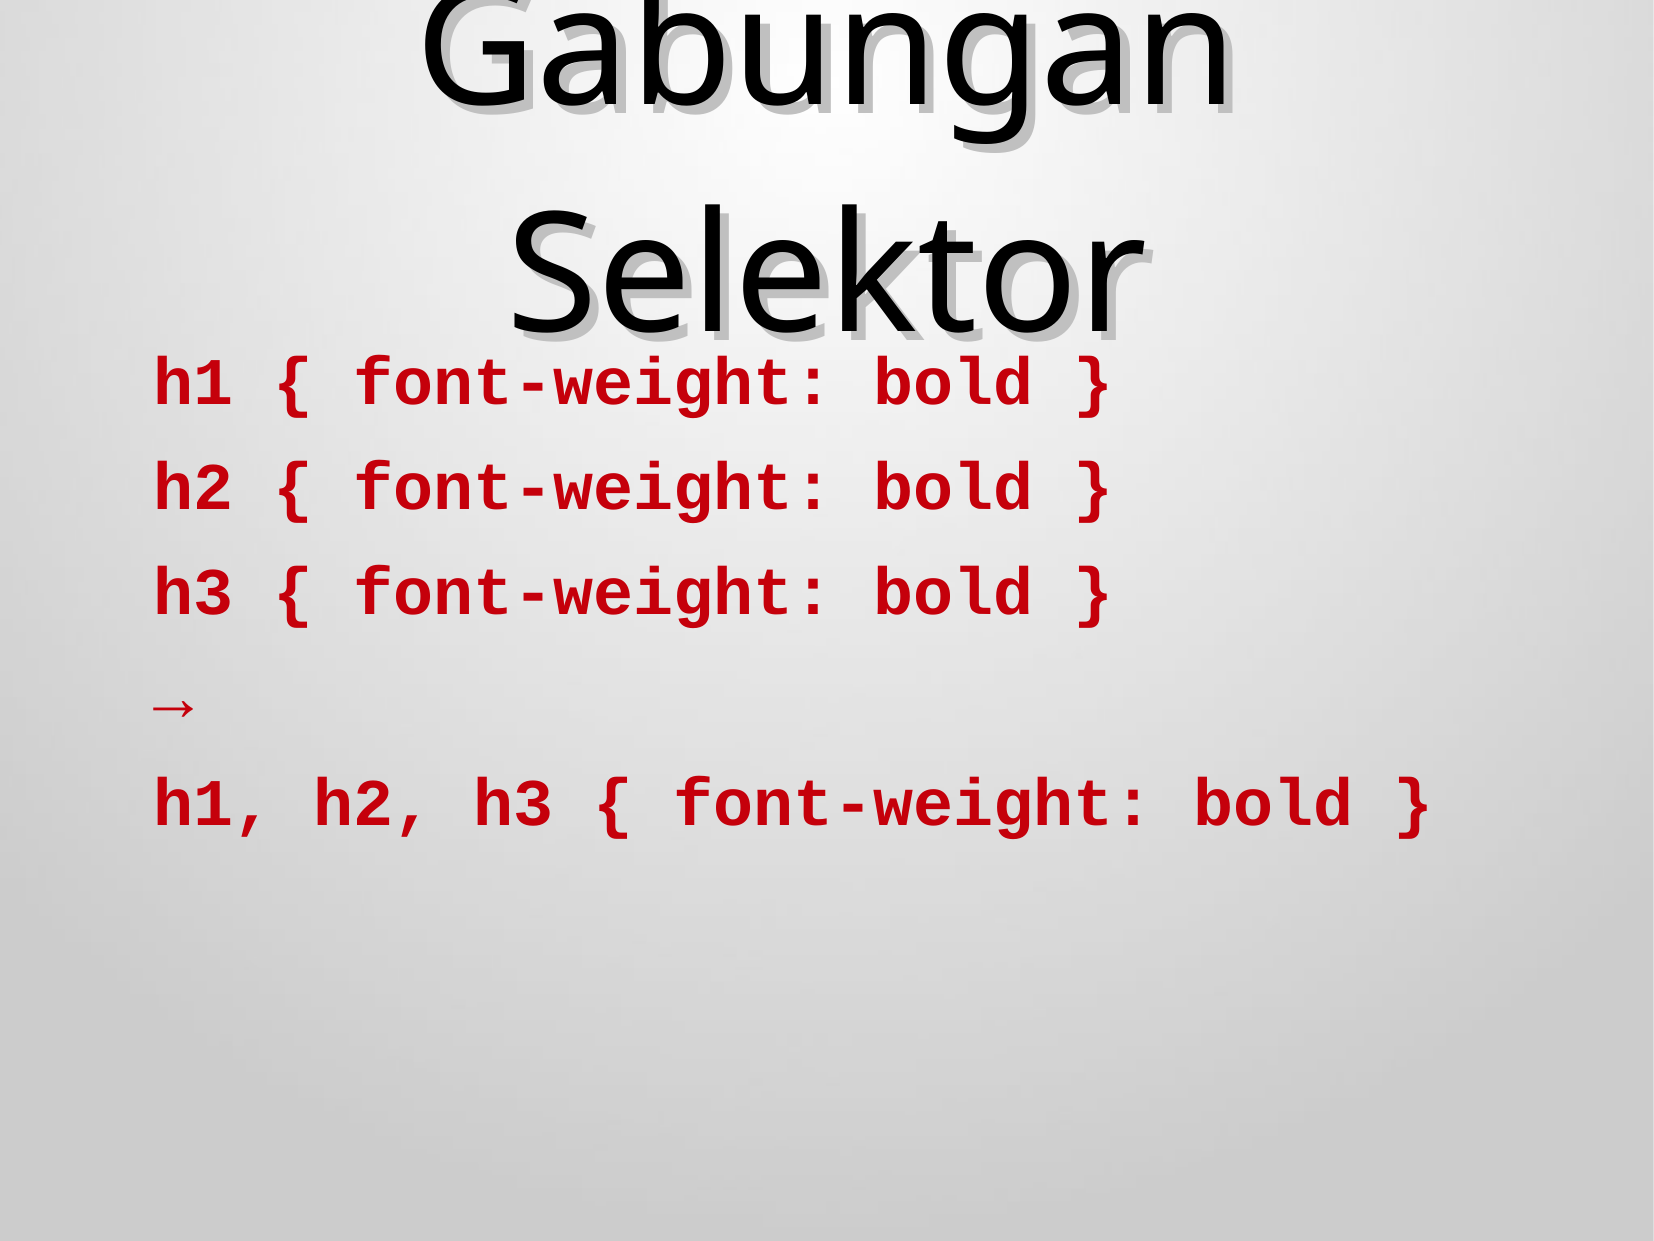

# Gabungan Selektor
h1 { font-weight: bold }
h2 { font-weight: bold }
h3 { font-weight: bold }
→
h1, h2, h3 { font-weight: bold }